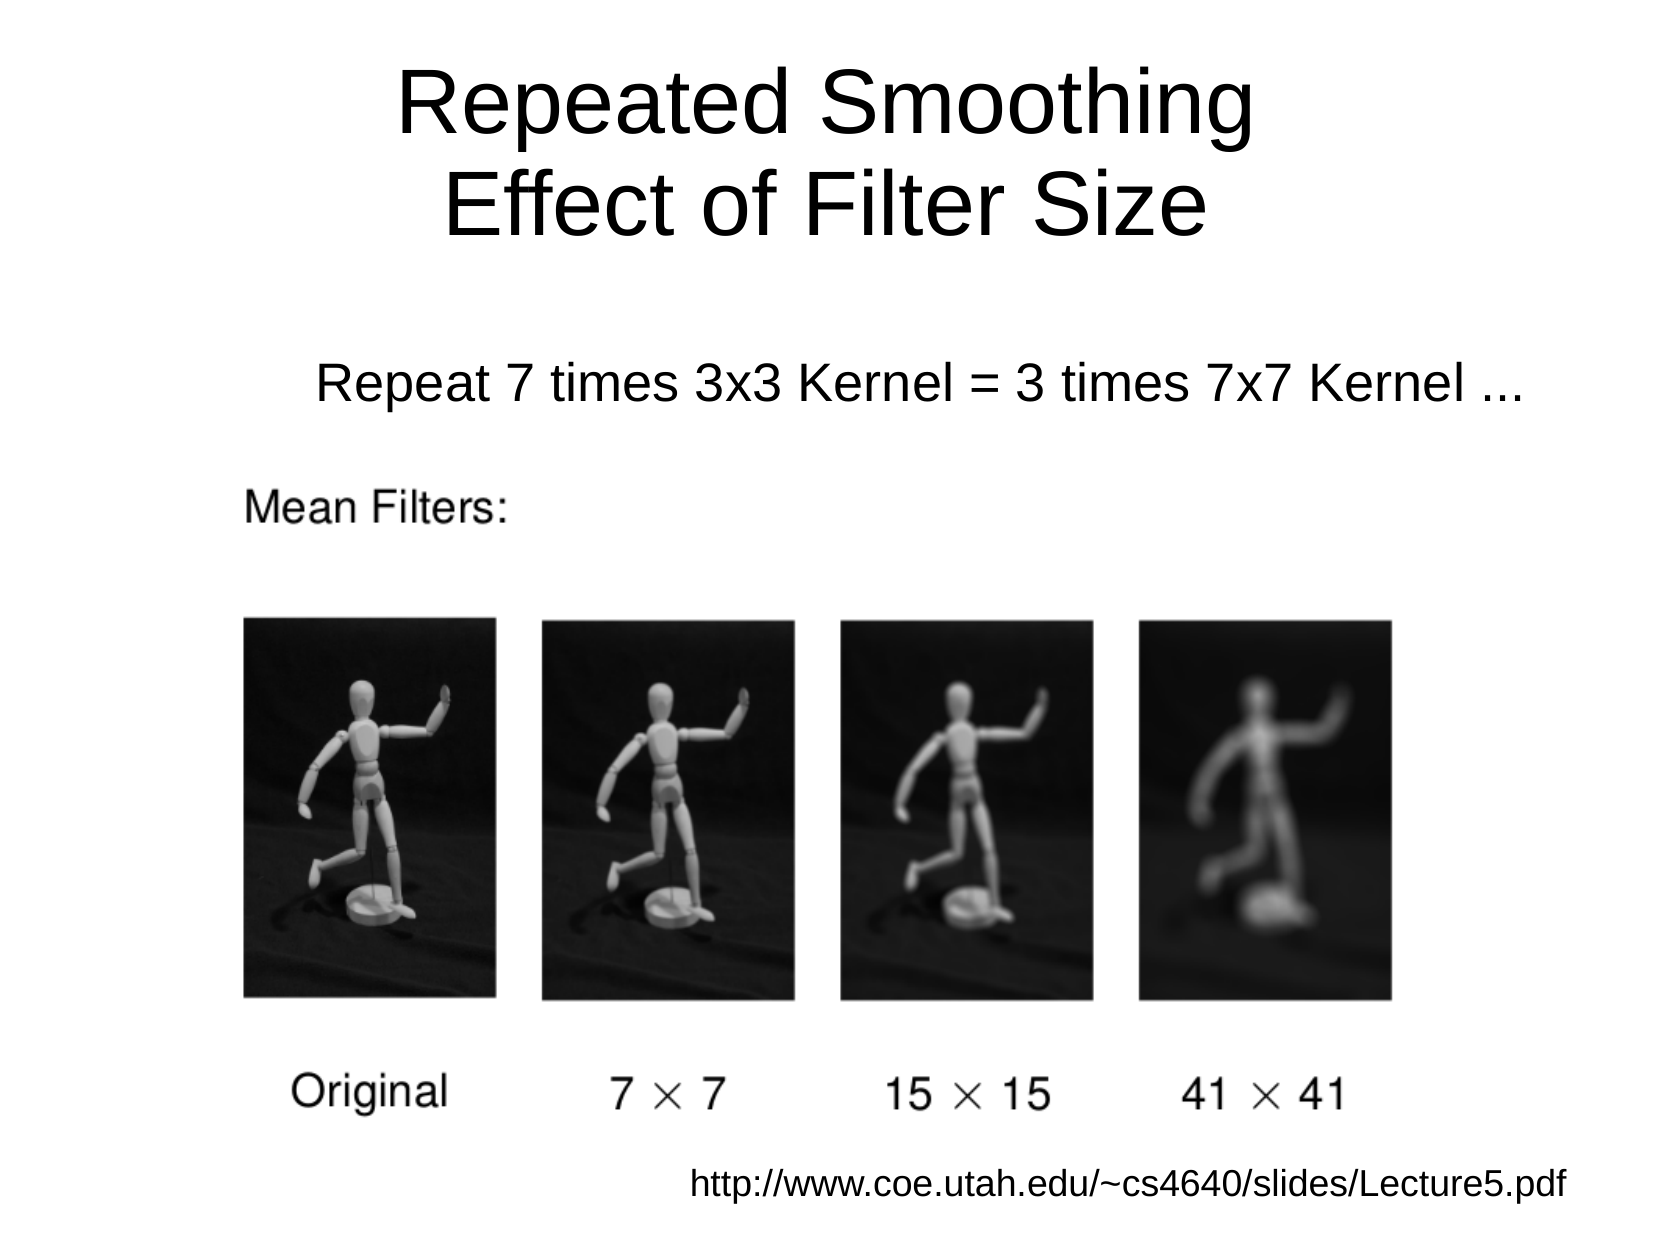

# Repeated Smoothing Effect of Filter Size
Repeat 7 times 3x3 Kernel = 3 times 7x7 Kernel ...
http://www.coe.utah.edu/~cs4640/slides/Lecture5.pdf